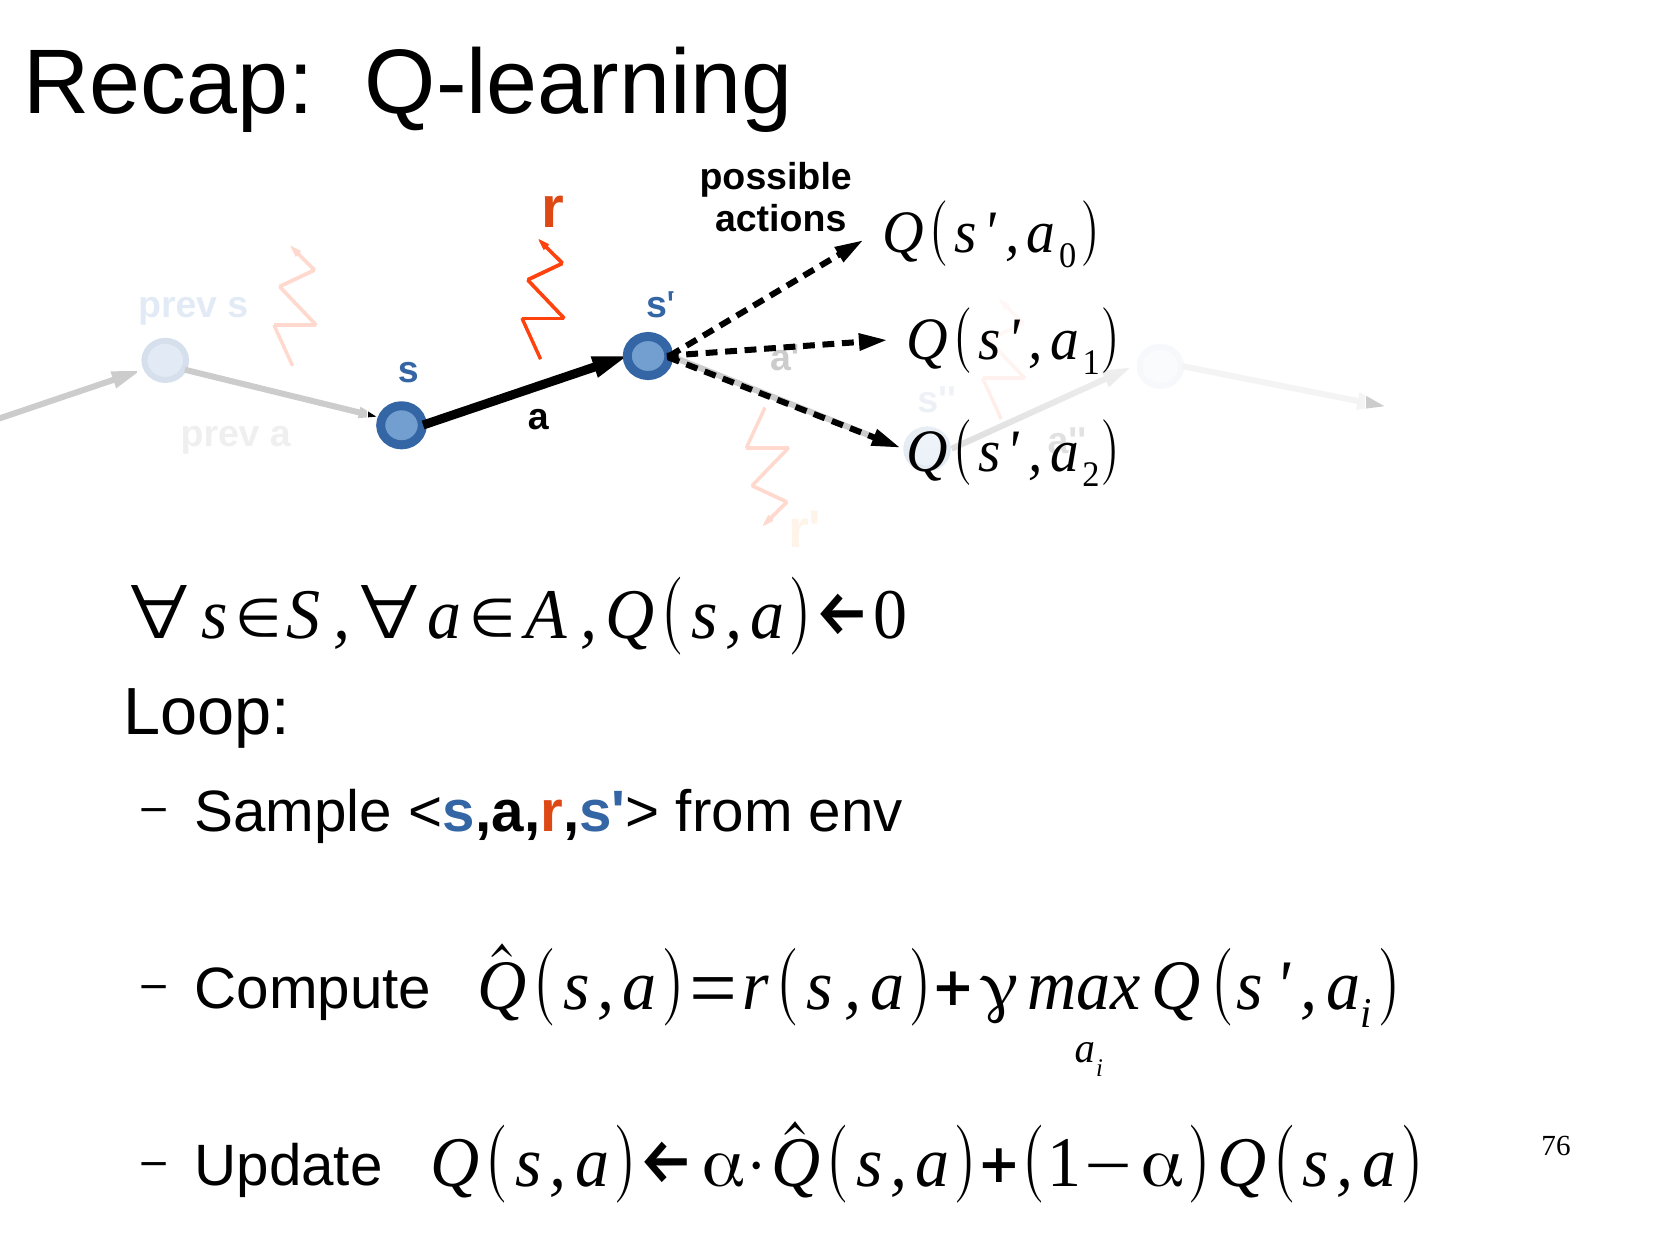

# Recap: Q-learning
possible
actions
r
prev s
s'
a'
s
s''
a
prev a
a''
r'
Loop:
Sample <s,a,r,s'> from env
Compute
Update
76